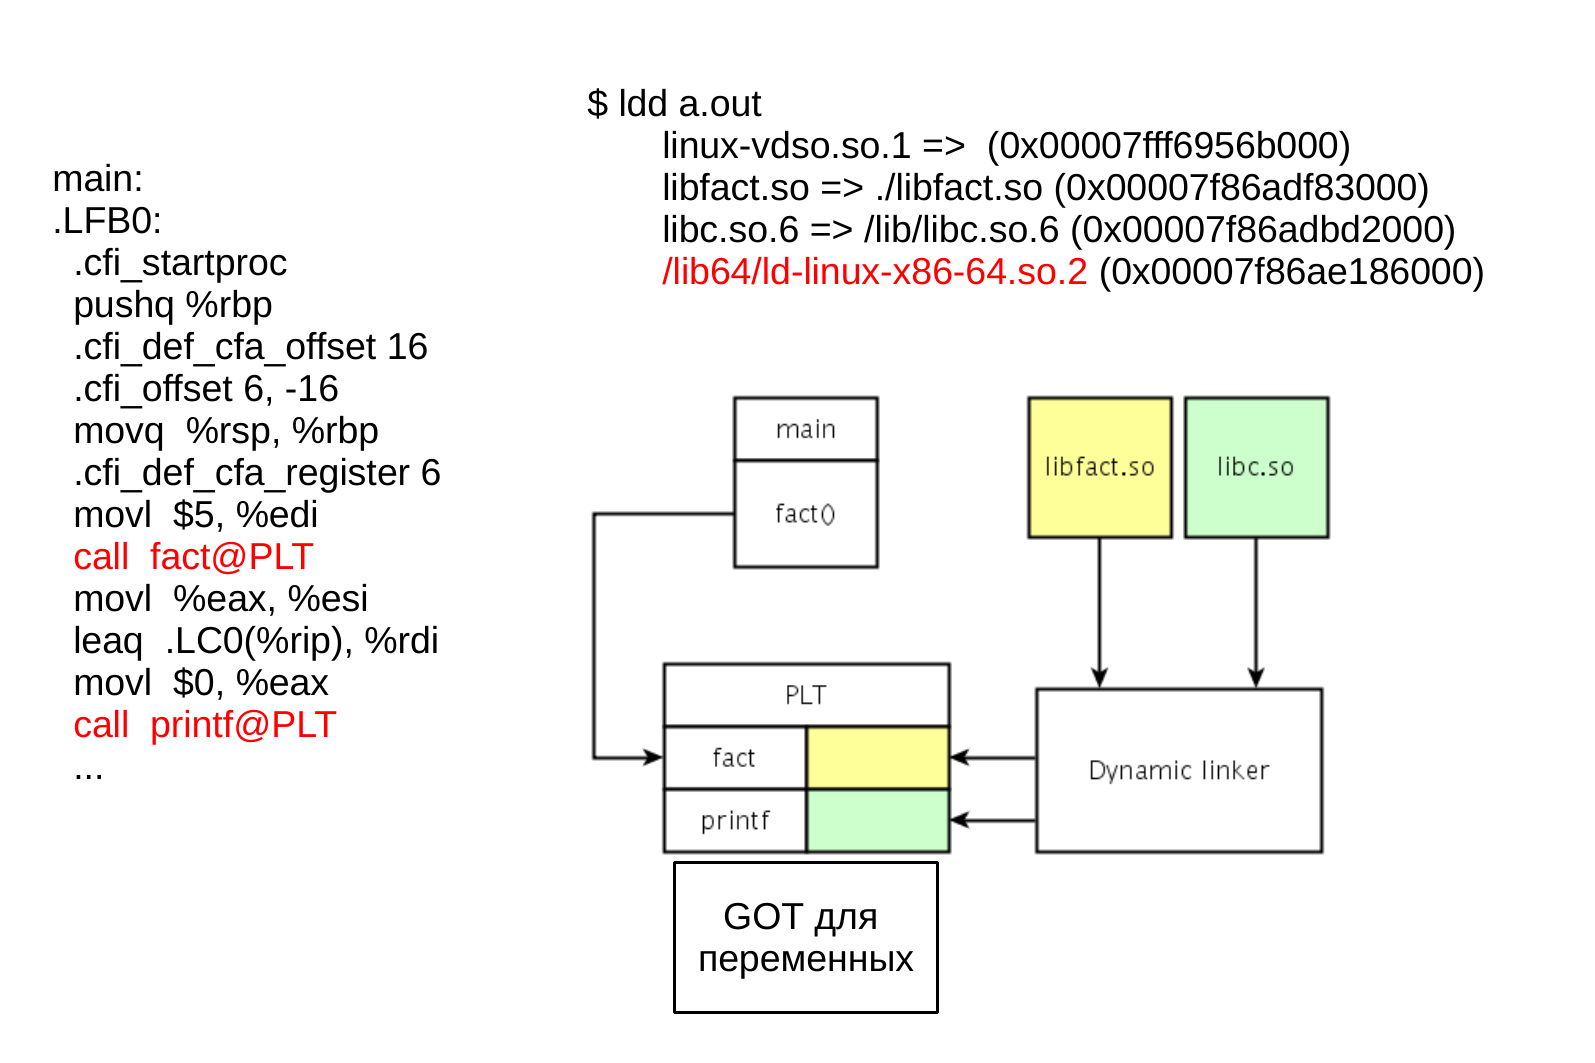

$ ldd a.out
	linux-vdso.so.1 => (0x00007fff6956b000)
	libfact.so => ./libfact.so (0x00007f86adf83000)
	libc.so.6 => /lib/libc.so.6 (0x00007f86adbd2000)
	/lib64/ld-linux-x86-64.so.2 (0x00007f86ae186000)
main:
.LFB0:
 .cfi_startproc
 pushq %rbp
 .cfi_def_cfa_offset 16
 .cfi_offset 6, -16
 movq %rsp, %rbp
 .cfi_def_cfa_register 6
 movl $5, %edi
 call fact@PLT
 movl %eax, %esi
 leaq .LC0(%rip), %rdi
 movl $0, %eax
 call printf@PLT
 ...
GOT для
переменных